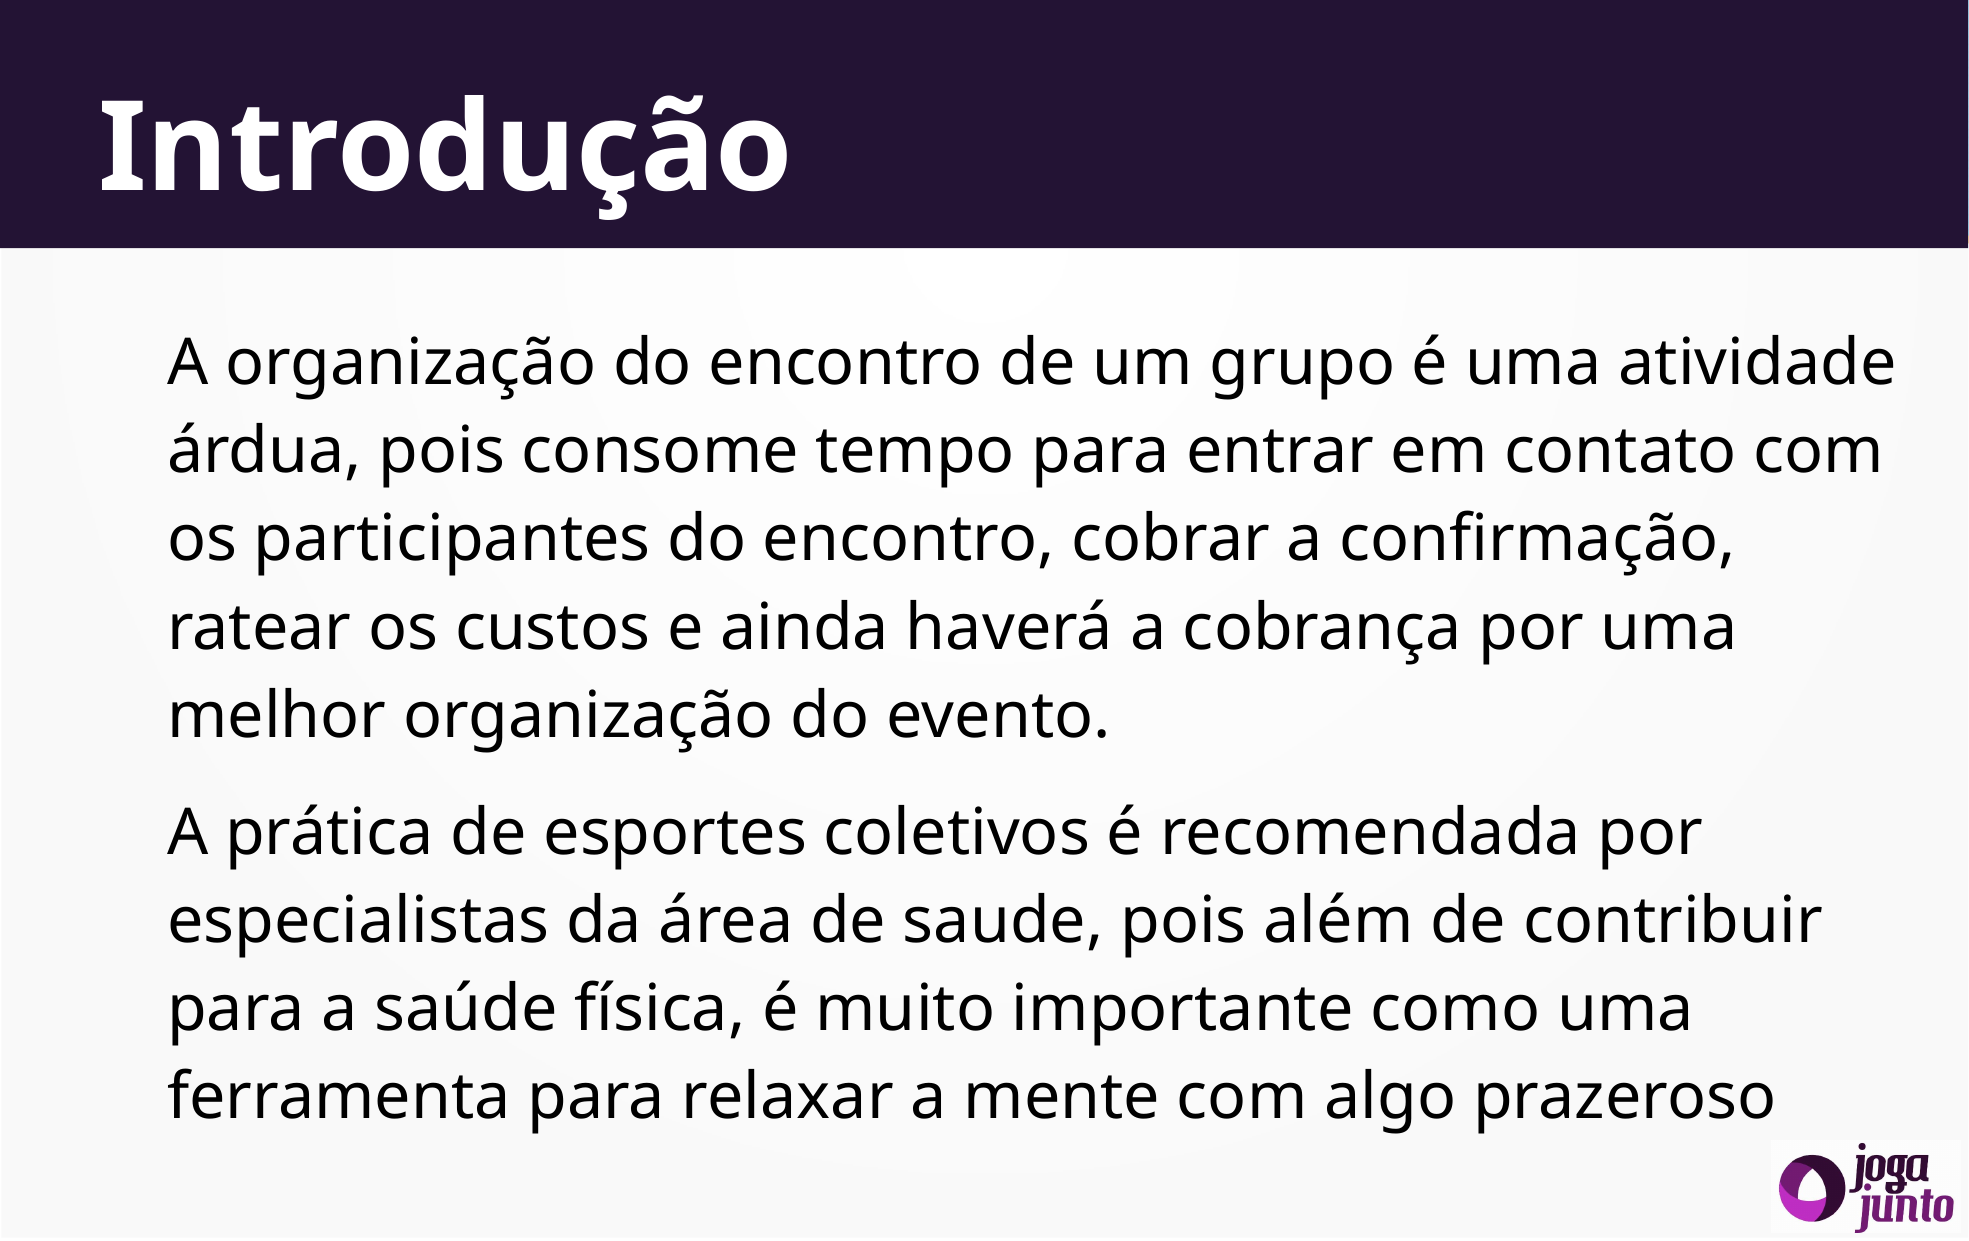

# Introdução
A organização do encontro de um grupo é uma atividade árdua, pois consome tempo para entrar em contato com os participantes do encontro, cobrar a confirmação, ratear os custos e ainda haverá a cobrança por uma melhor organização do evento.
A prática de esportes coletivos é recomendada por especialistas da área de saude, pois além de contribuir para a saúde física, é muito importante como uma ferramenta para relaxar a mente com algo prazeroso